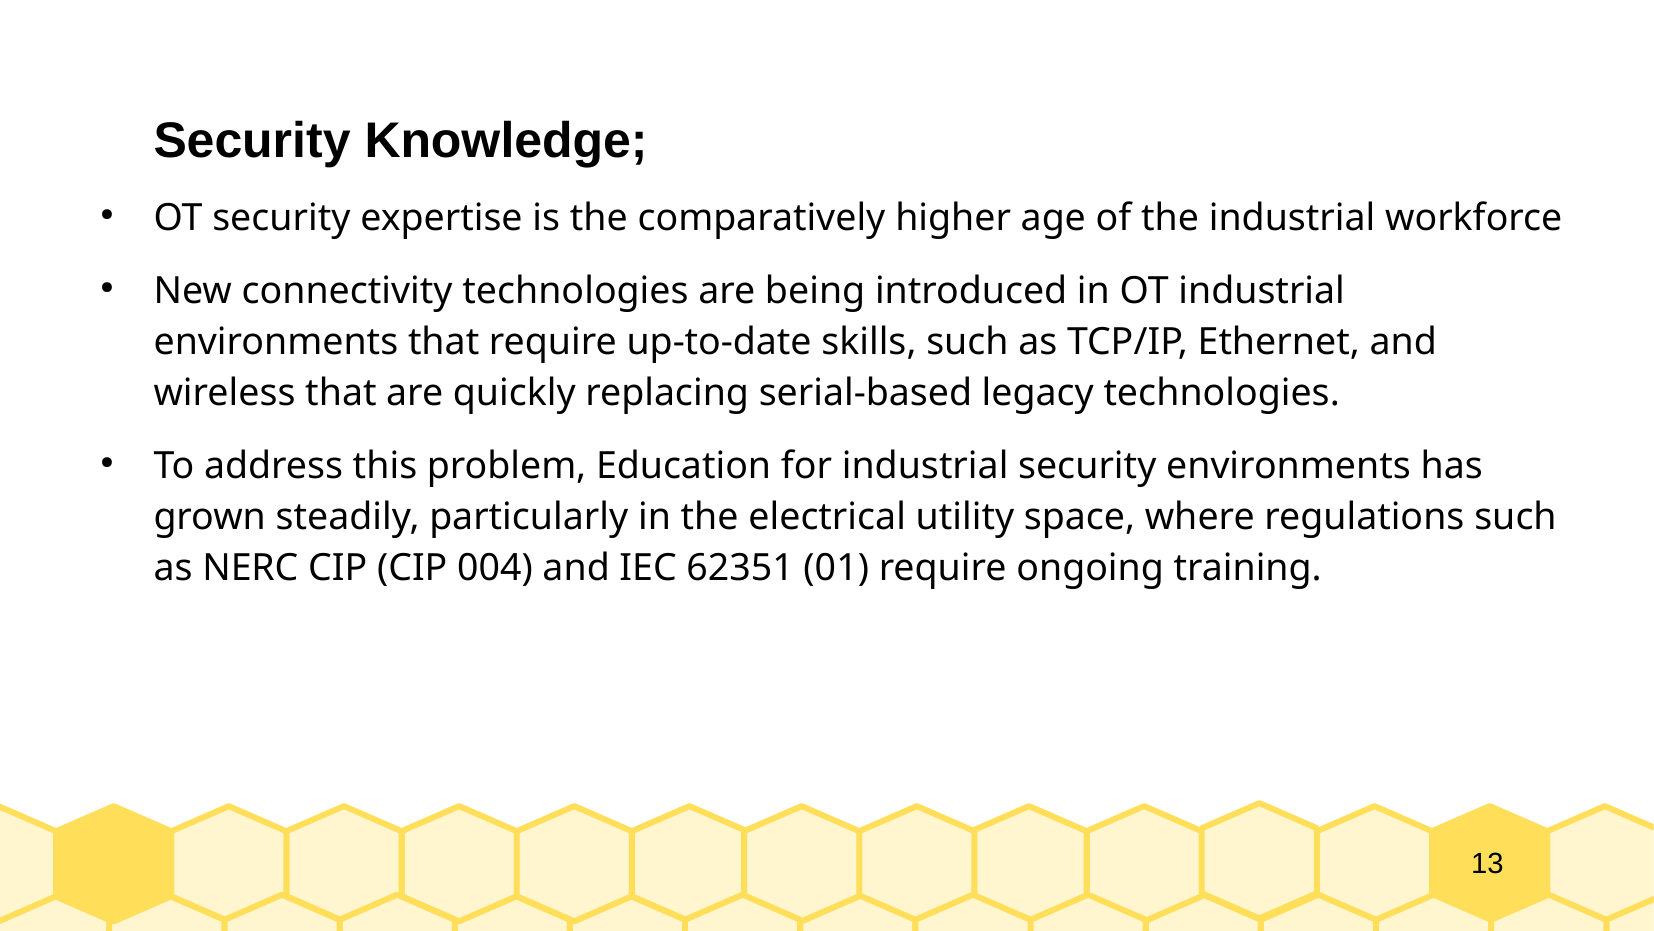

# Security Knowledge;
OT security expertise is the comparatively higher age of the industrial workforce
New connectivity technologies are being introduced in OT industrial environments that require up-to-date skills, such as TCP/IP, Ethernet, and wireless that are quickly replacing serial-based legacy technologies.
To address this problem, Education for industrial security environments has grown steadily, particularly in the electrical utility space, where regulations such as NERC CIP (CIP 004) and IEC 62351 (01) require ongoing training.